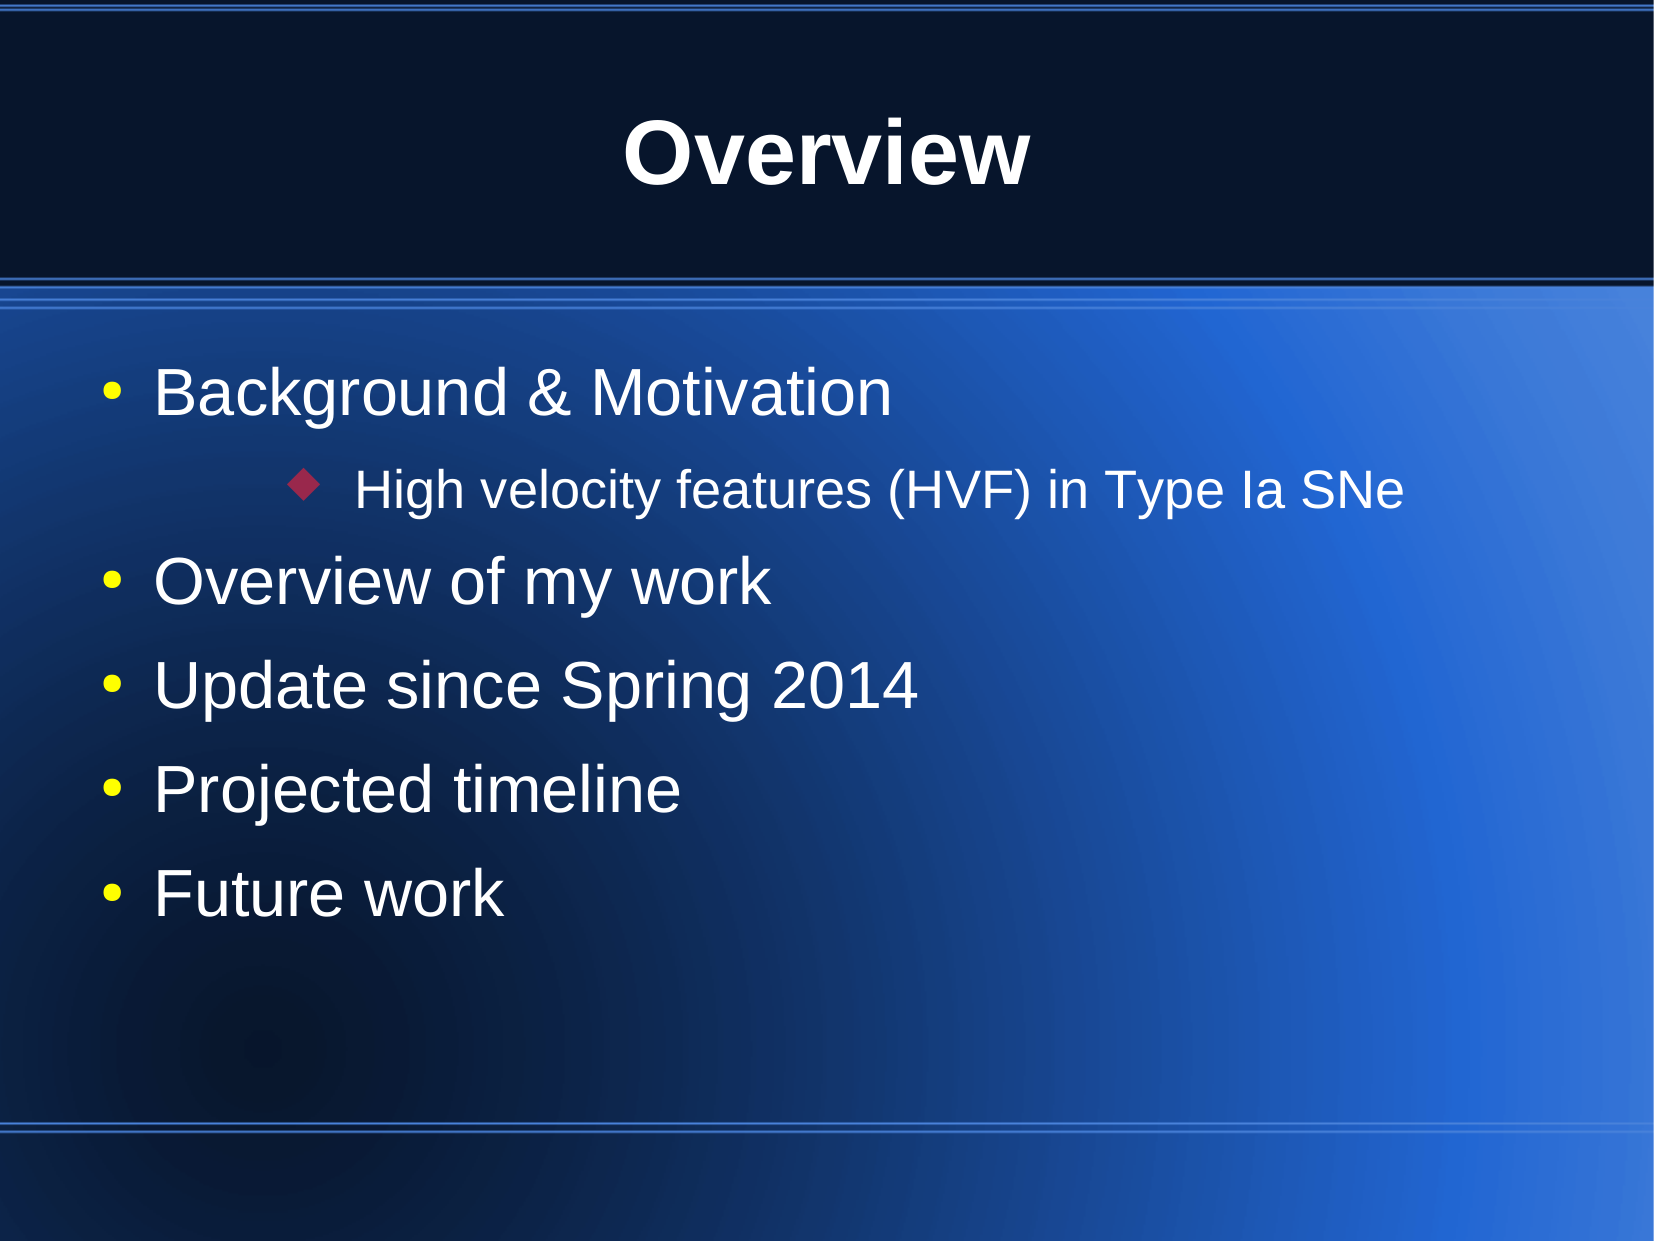

# Overview
Background & Motivation
High velocity features (HVF) in Type Ia SNe
Overview of my work
Update since Spring 2014
Projected timeline
Future work